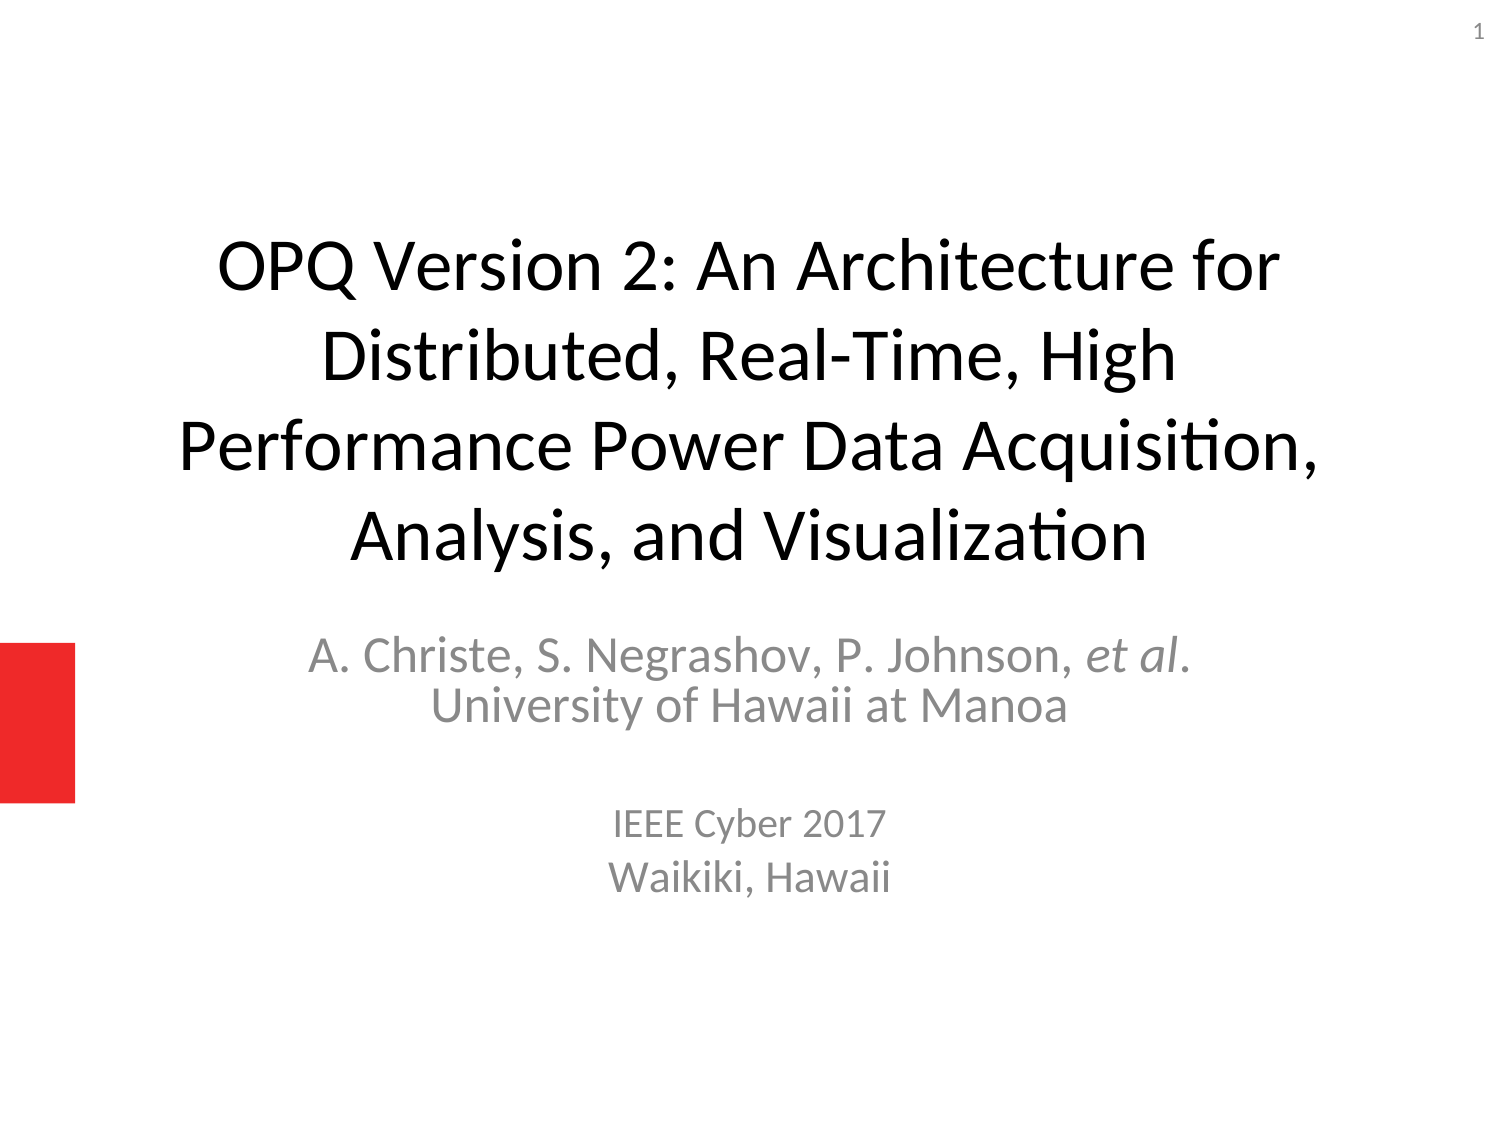

OPQ Version 2: An Architecture for Distributed, Real-Time, High Performance Power Data Acquisition, Analysis, and Visualization
A. Christe, S. Negrashov, P. Johnson, et al.
University of Hawaii at Manoa
IEEE Cyber 2017
Waikiki, Hawaii